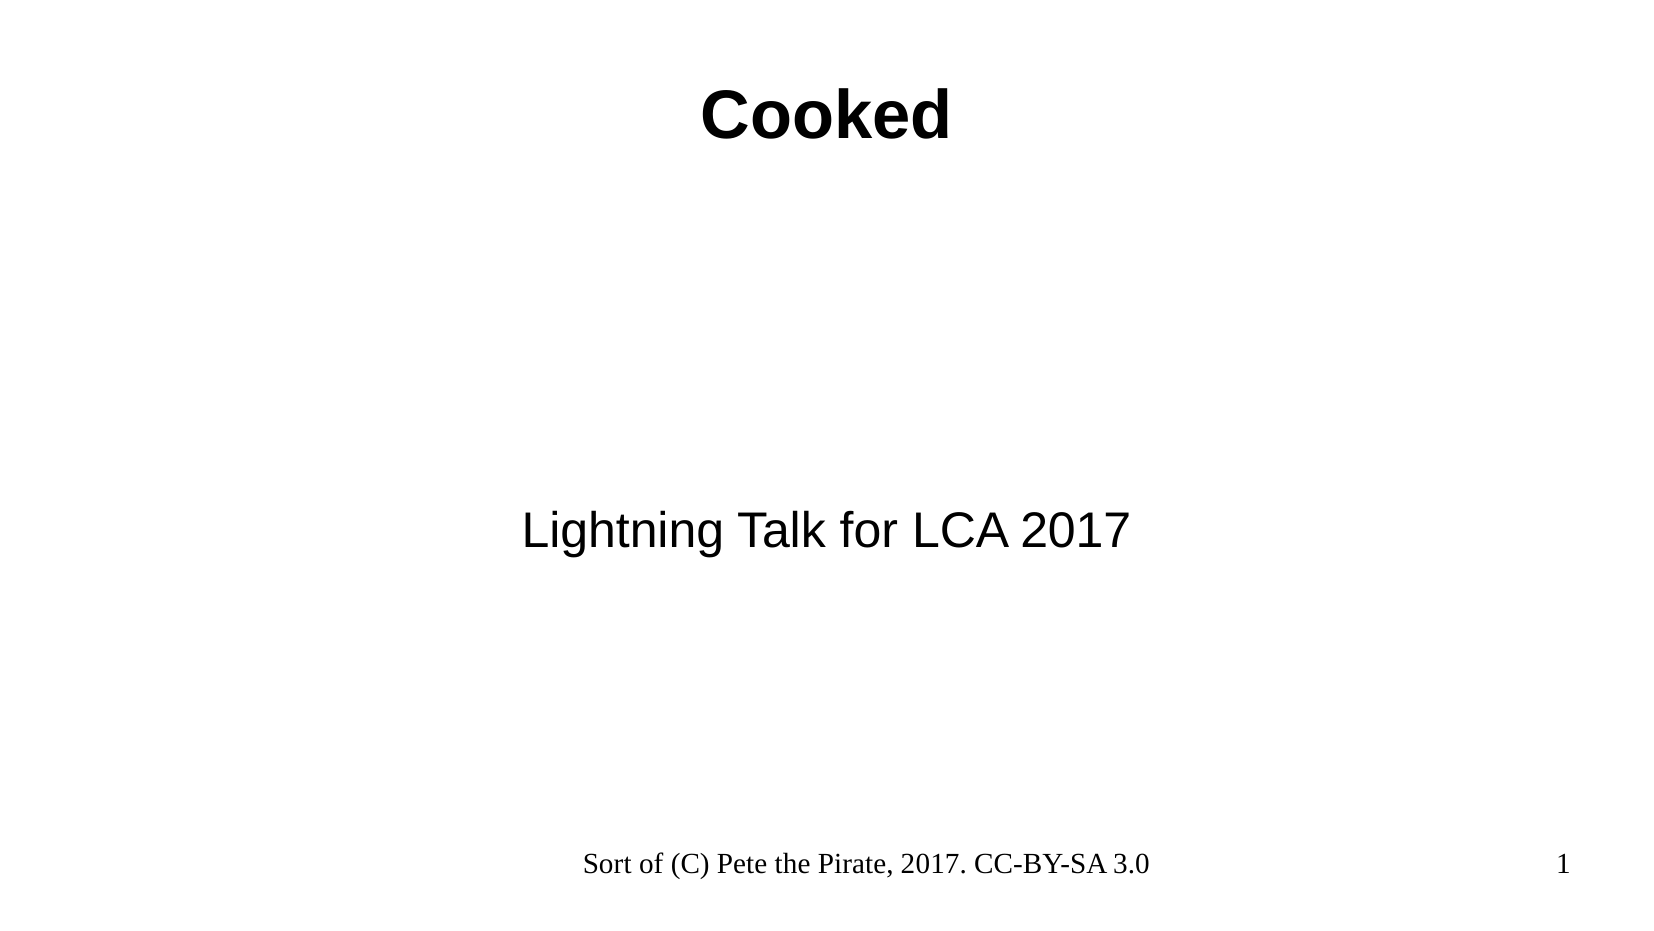

# Cooked
Lightning Talk for LCA 2017
Sort of (C) Pete the Pirate, 2017. CC-BY-SA 3.0
1